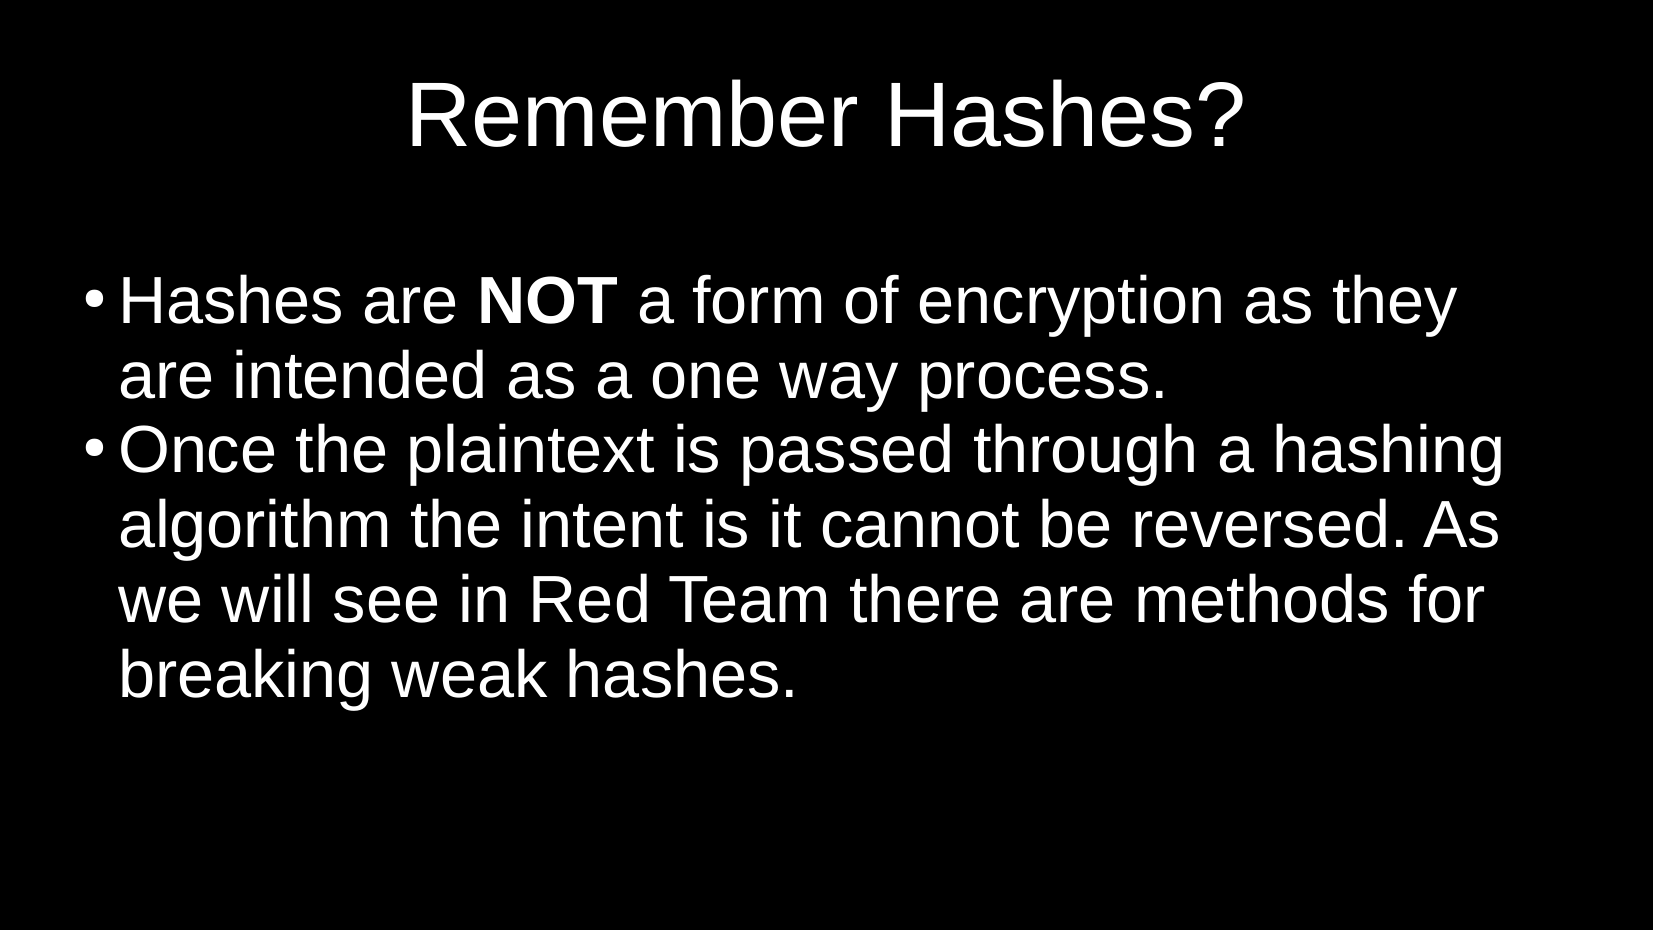

# Remember Hashes?
Hashes are NOT a form of encryption as they are intended as a one way process.
Once the plaintext is passed through a hashing algorithm the intent is it cannot be reversed. As we will see in Red Team there are methods for breaking weak hashes.